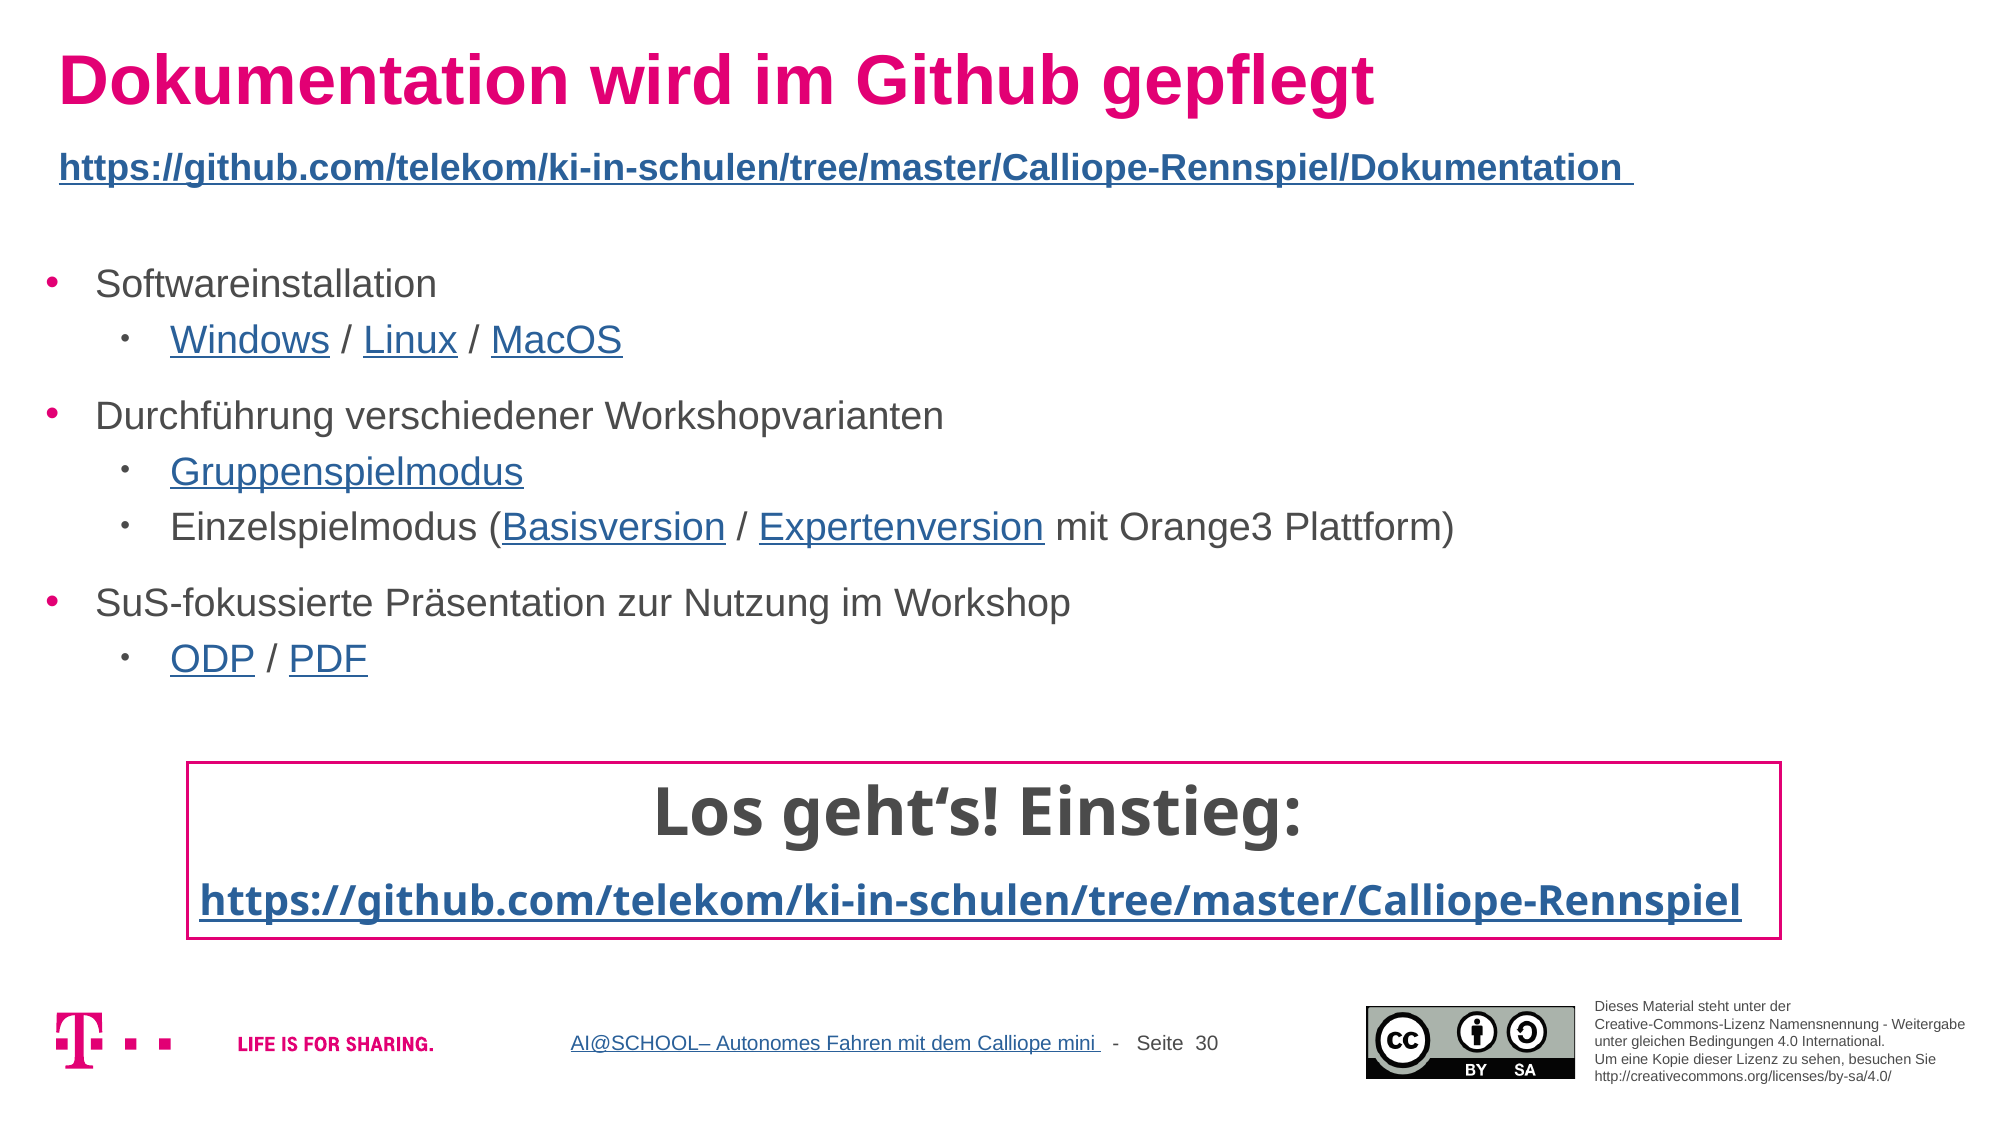

# Dokumentation wird im Github gepflegt https://github.com/telekom/ki-in-schulen/tree/master/Calliope-Rennspiel/Dokumentation
Softwareinstallation
Windows / Linux / MacOS
Durchführung verschiedener Workshopvarianten
Gruppenspielmodus
Einzelspielmodus (Basisversion / Expertenversion mit Orange3 Plattform)
SuS-fokussierte Präsentation zur Nutzung im Workshop
ODP / PDF
Los geht‘s! Einstieg:
https://github.com/telekom/ki-in-schulen/tree/master/Calliope-Rennspiel